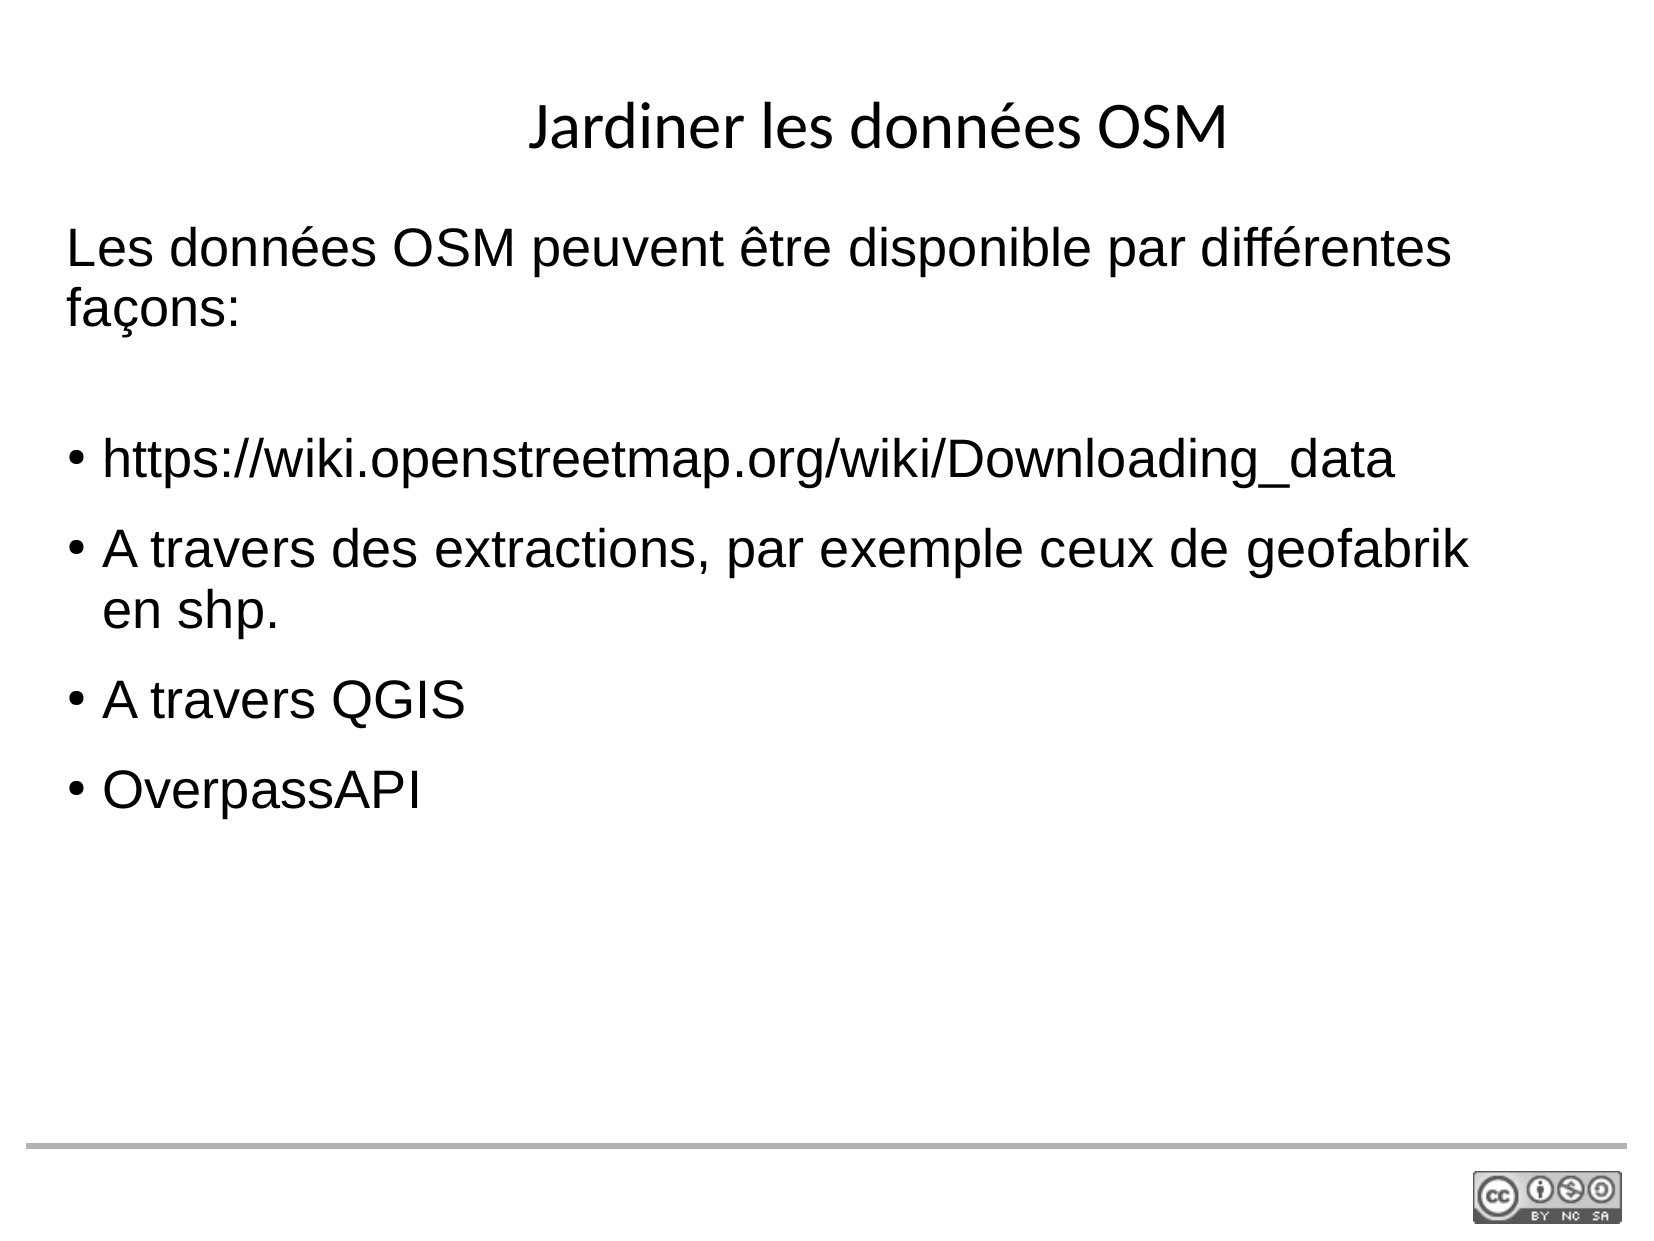

# Jardiner les données OSM
Les données OSM peuvent être disponible par différentes façons:
https://wiki.openstreetmap.org/wiki/Downloading_data
A travers des extractions, par exemple ceux de geofabrik en shp.
A travers QGIS
OverpassAPI